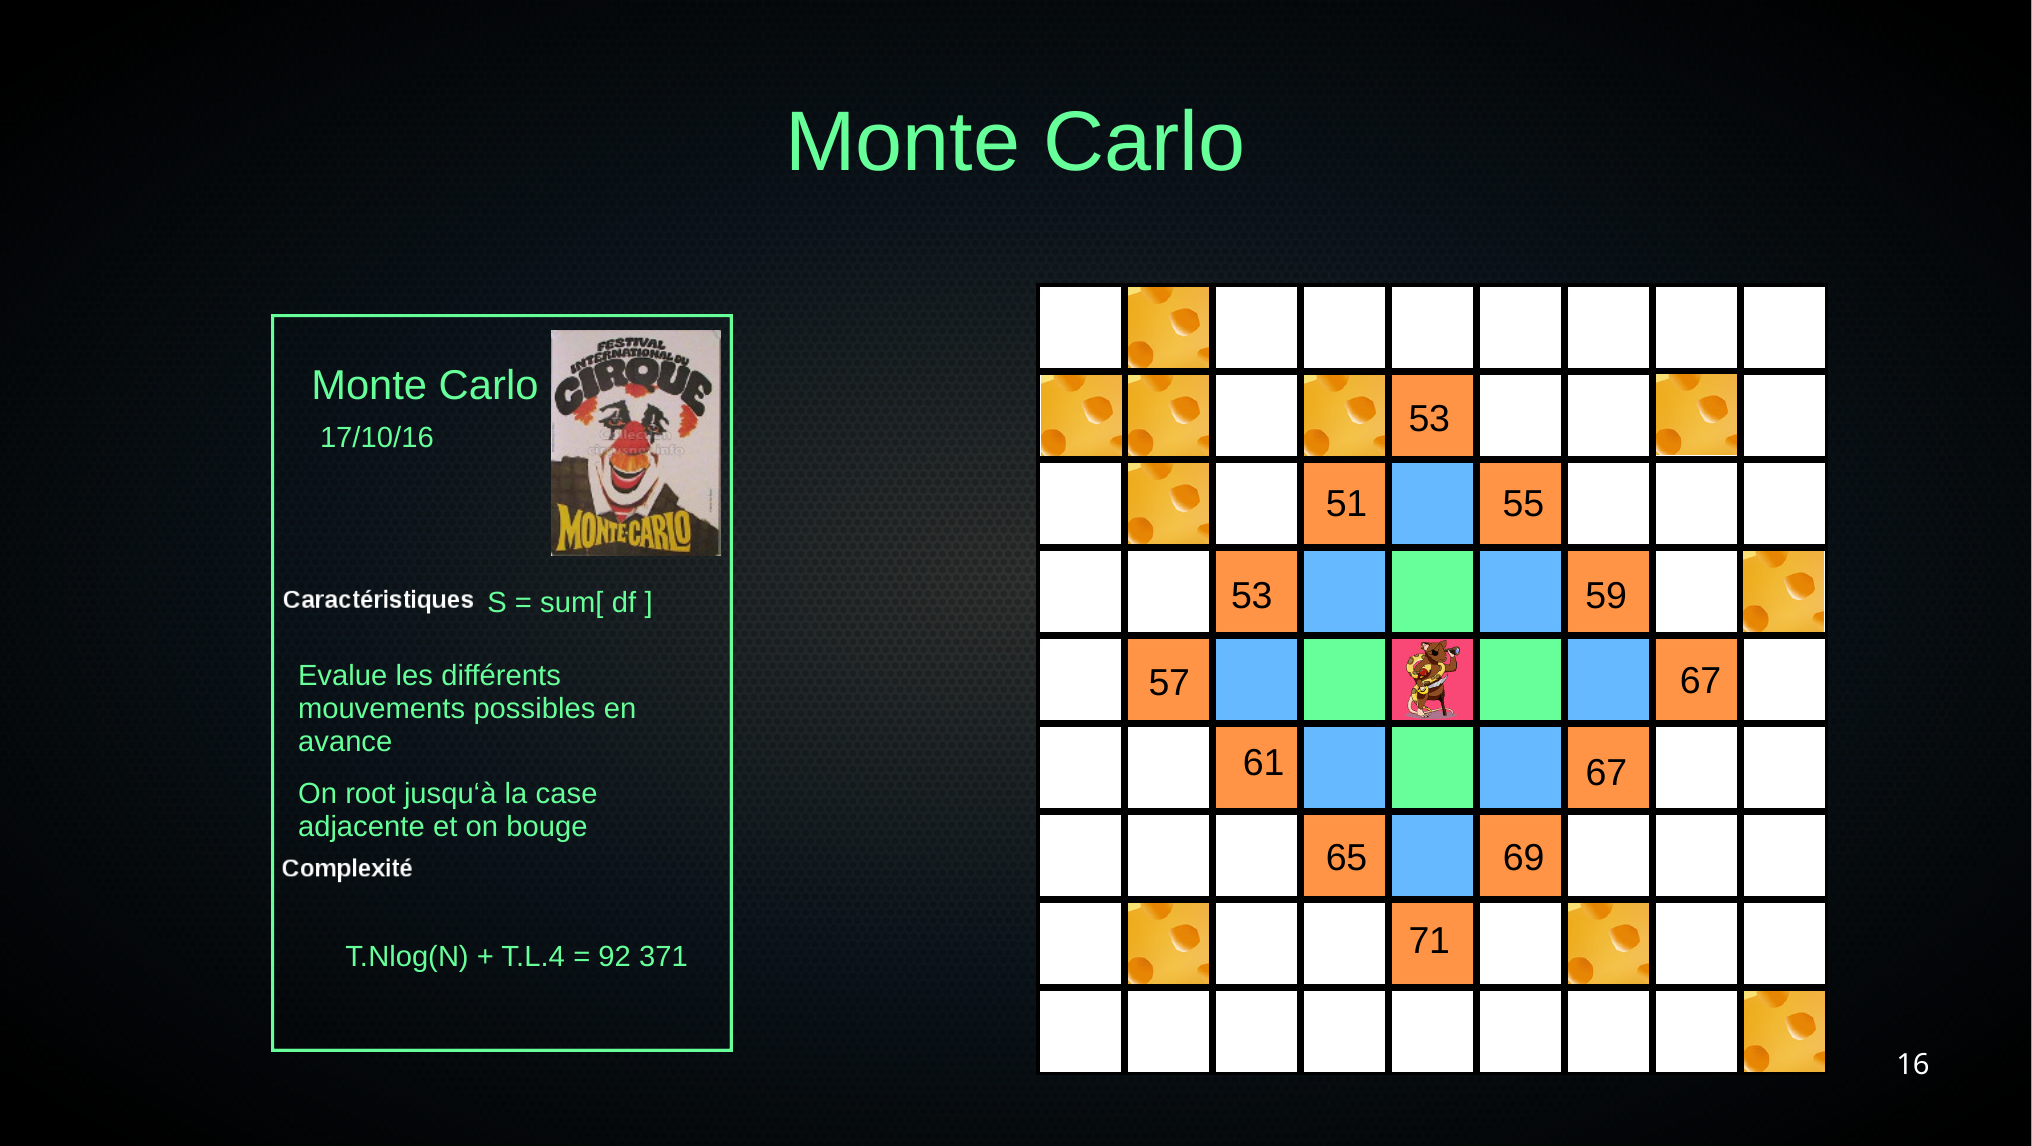

# Monte Carlo
Monte Carlo
53
17/10/16
51
55
53
59
S = sum[ df ]
Evalue les différents mouvements possibles en avance
67
57
61
67
On root jusqu‘à la case adjacente et on bouge
65
69
71
T.Nlog(N) + T.L.4 = 92 371
16